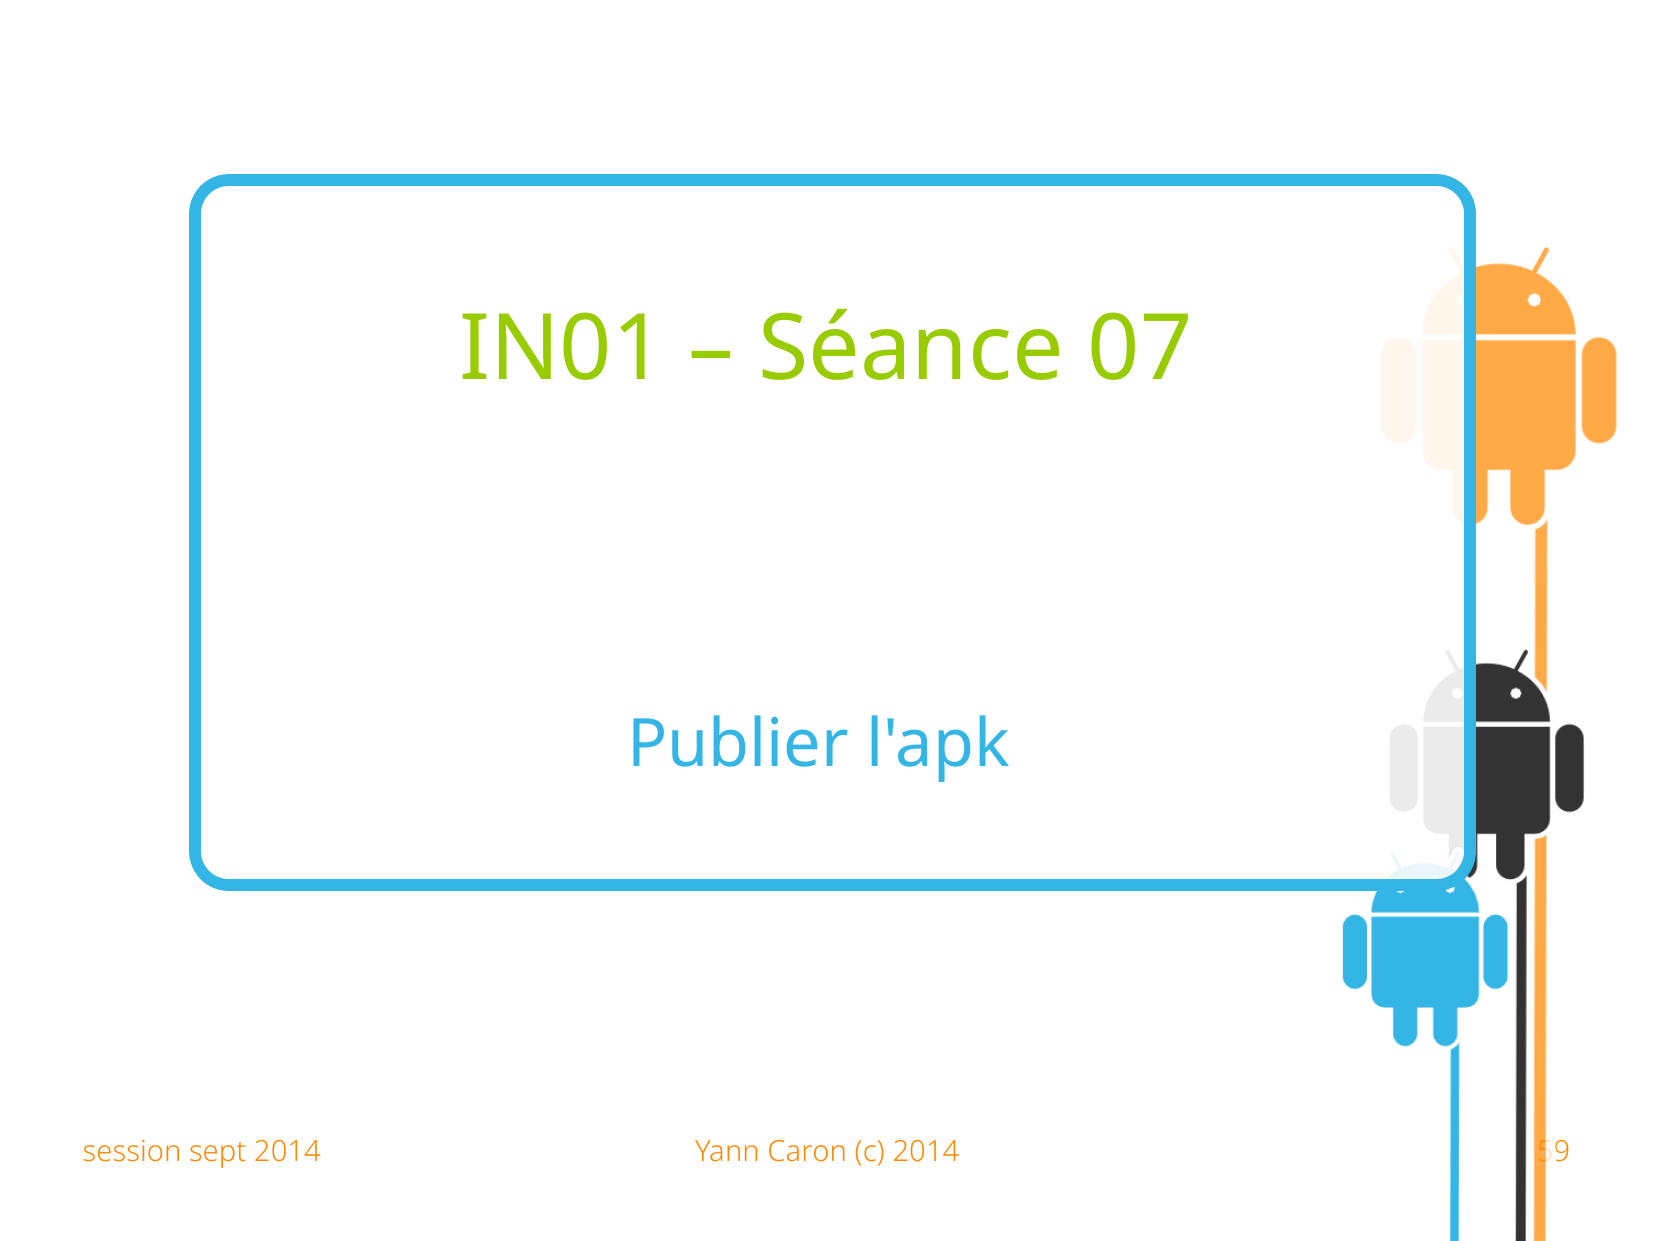

# IN01 – Séance 07
Publier l'apk
session sept 2014
Yann Caron (c) 2014
59